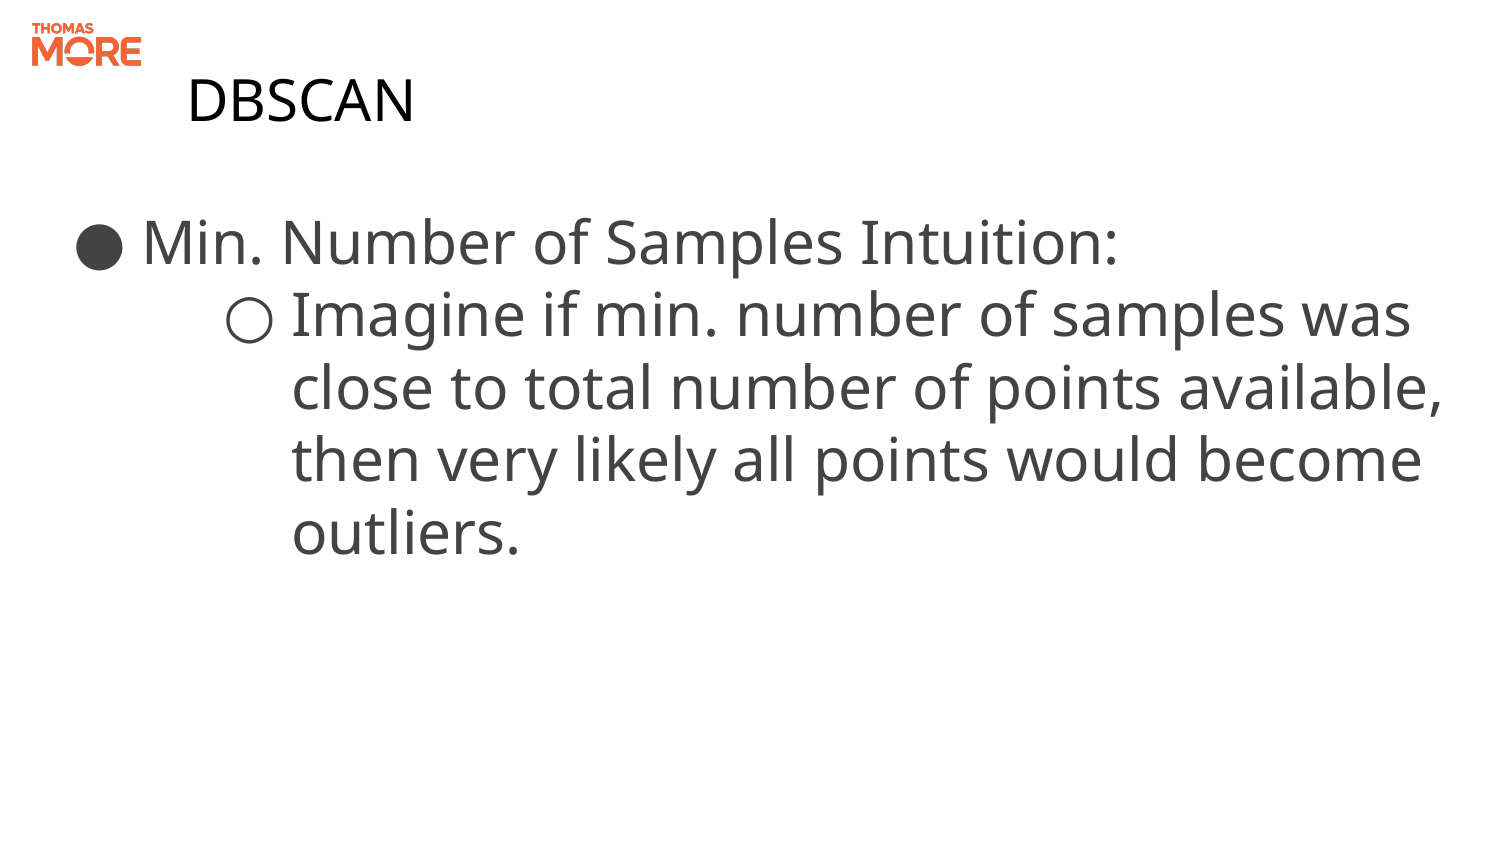

# DBSCAN
Min. Number of Samples Intuition:
Imagine if min. number of samples was close to total number of points available, then very likely all points would become outliers.